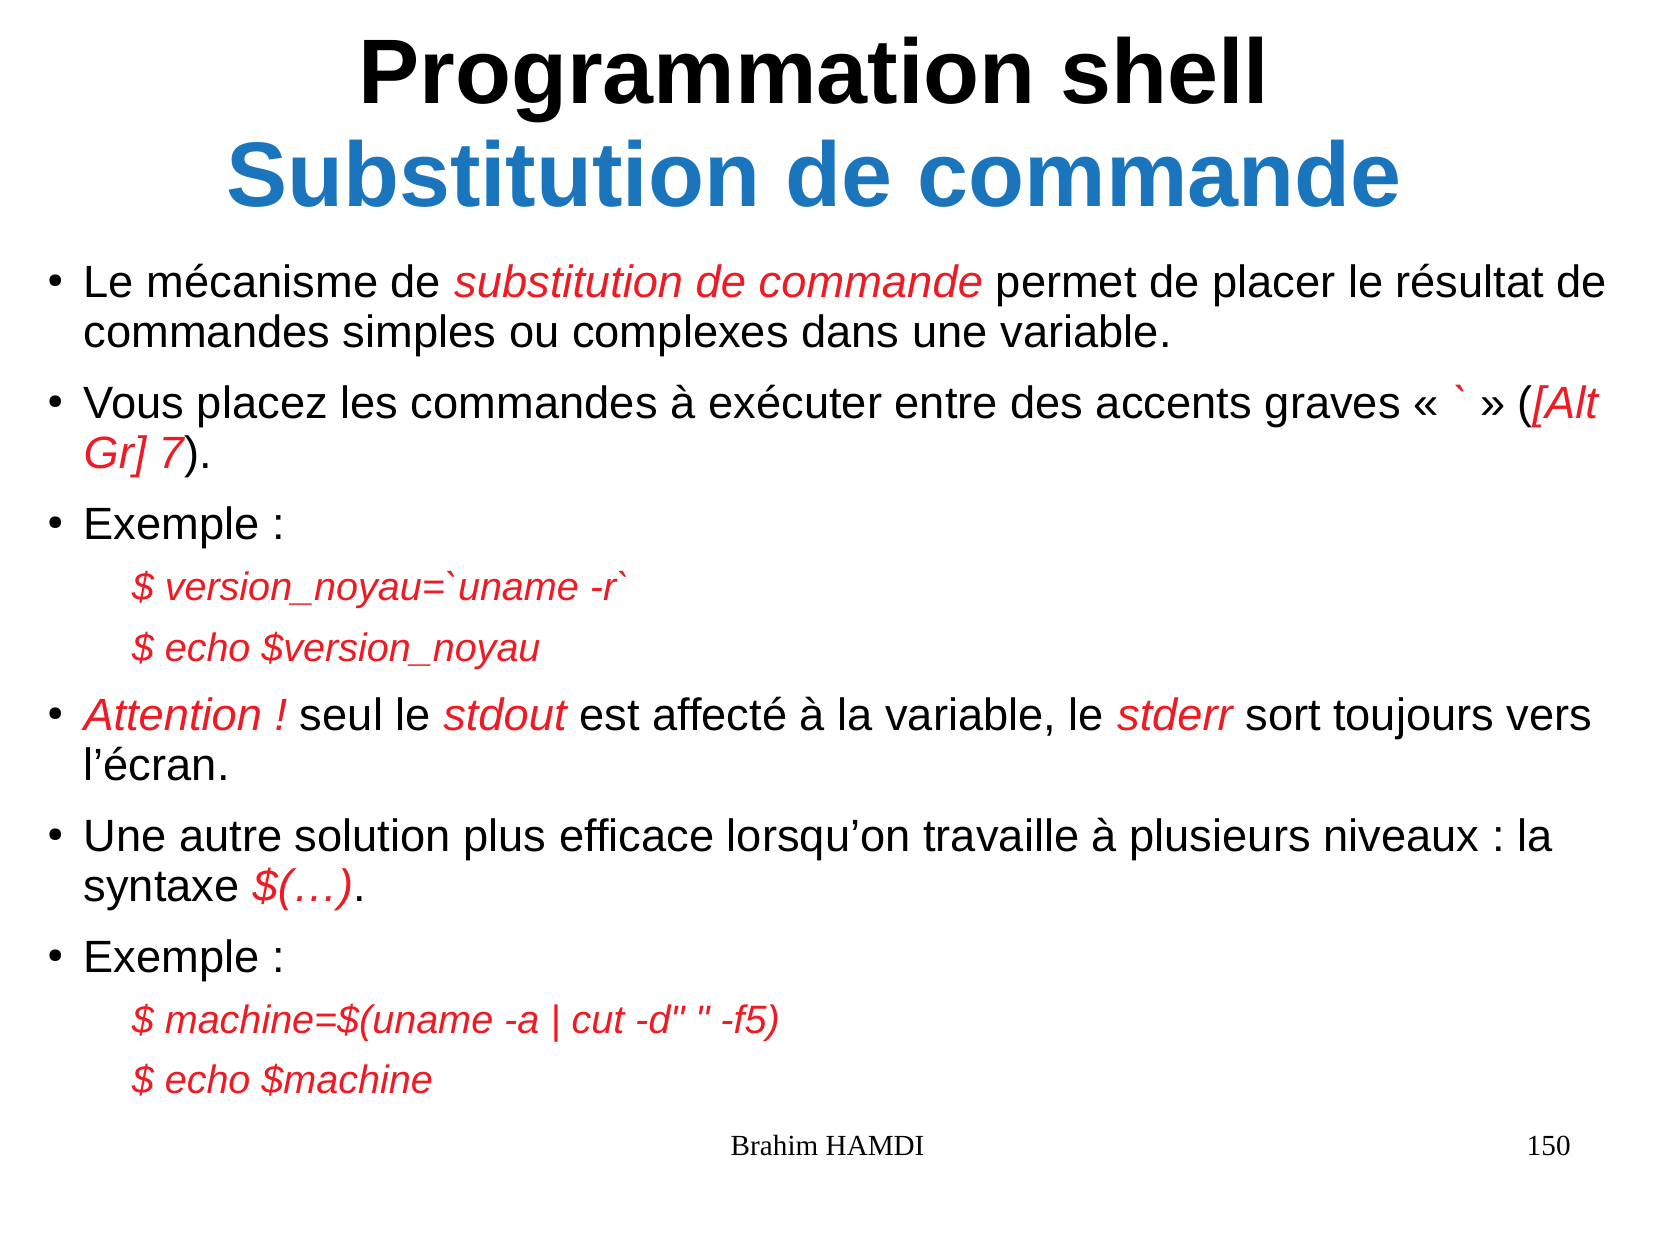

# Programmation shell Substitution de commande
Le mécanisme de substitution de commande permet de placer le résultat de commandes simples ou complexes dans une variable.
Vous placez les commandes à exécuter entre des accents graves « ` » ([Alt Gr] 7).
Exemple :
$ version_noyau=`uname -r`
$ echo $version_noyau
Attention ! seul le stdout est affecté à la variable, le stderr sort toujours vers l’écran.
Une autre solution plus efficace lorsqu’on travaille à plusieurs niveaux : la syntaxe $(…).
Exemple :
$ machine=$(uname -a | cut -d" " -f5)
$ echo $machine
Brahim HAMDI
150